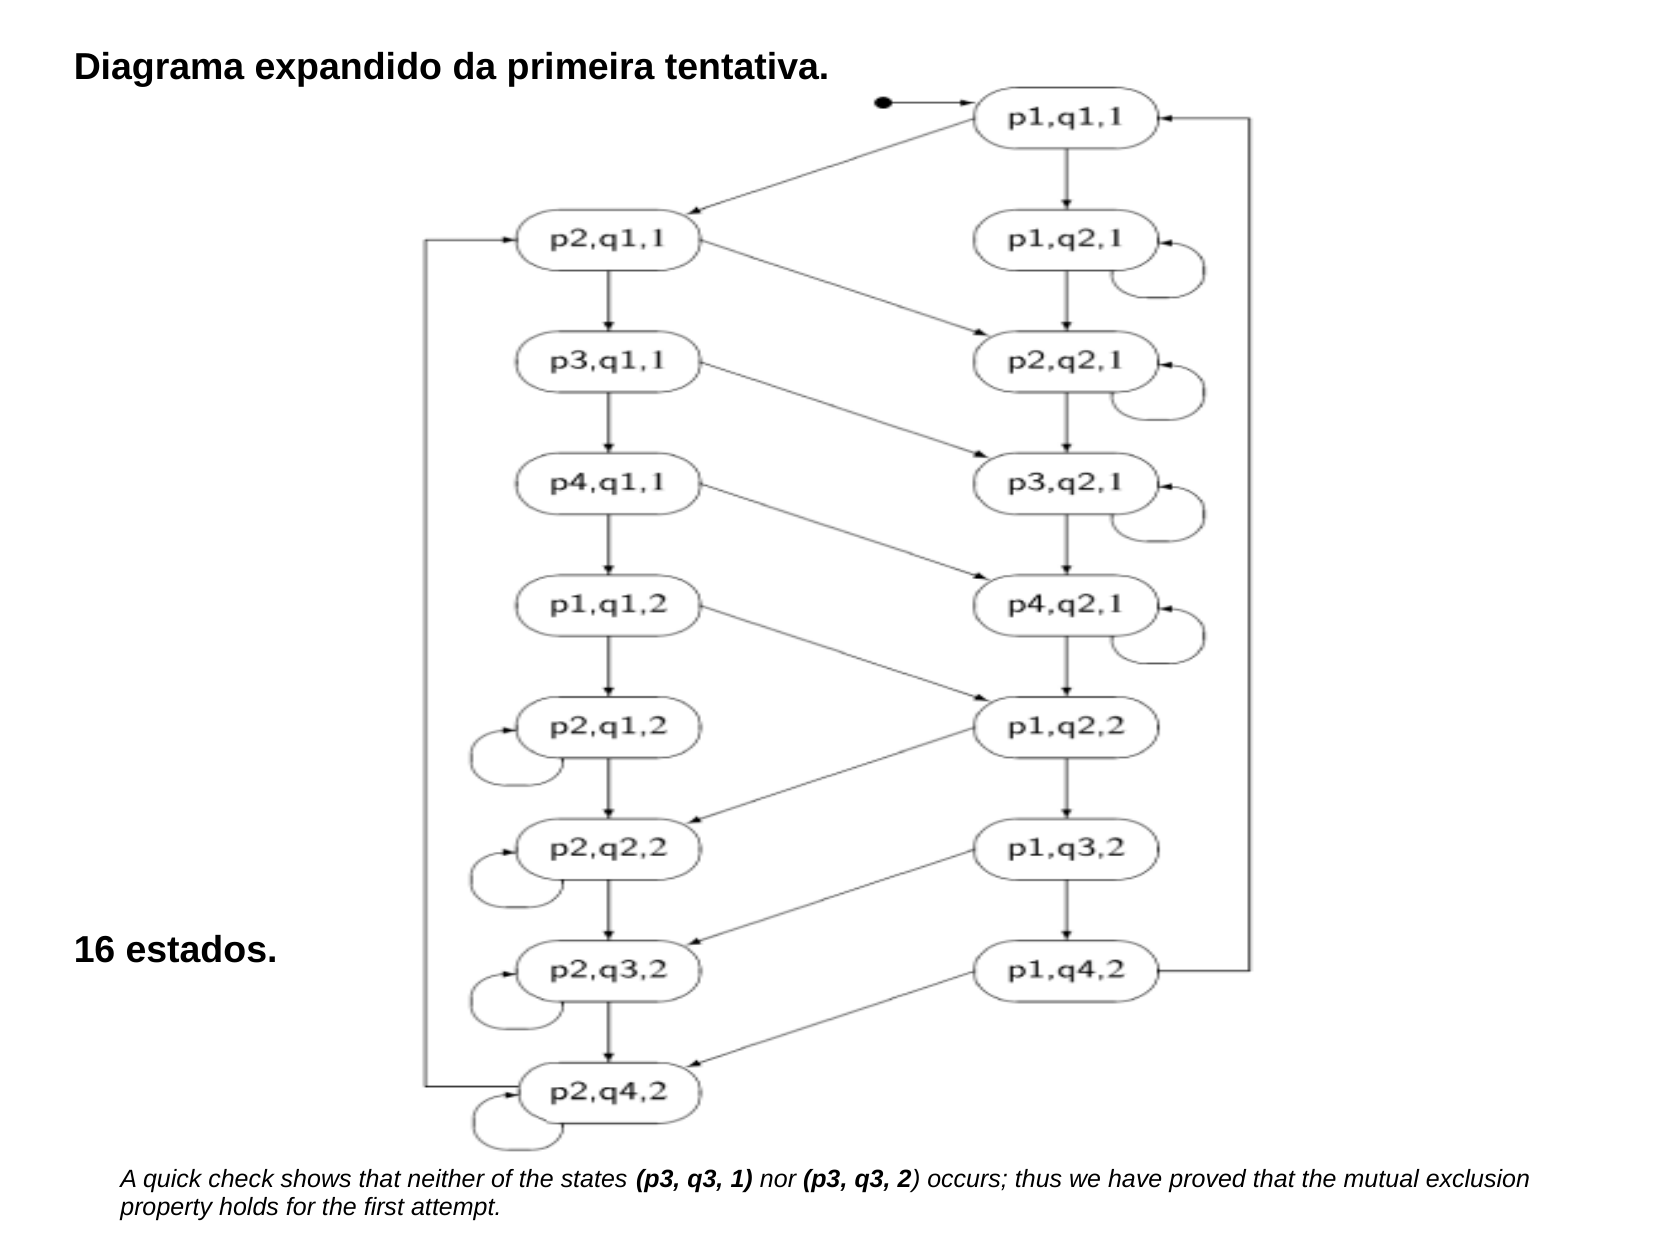

Diagrama expandido da primeira tentativa.
16 estados.
A quick check shows that neither of the states (p3, q3, 1) nor (p3, q3, 2) occurs; thus we have proved that the mutual exclusion property holds for the first attempt.